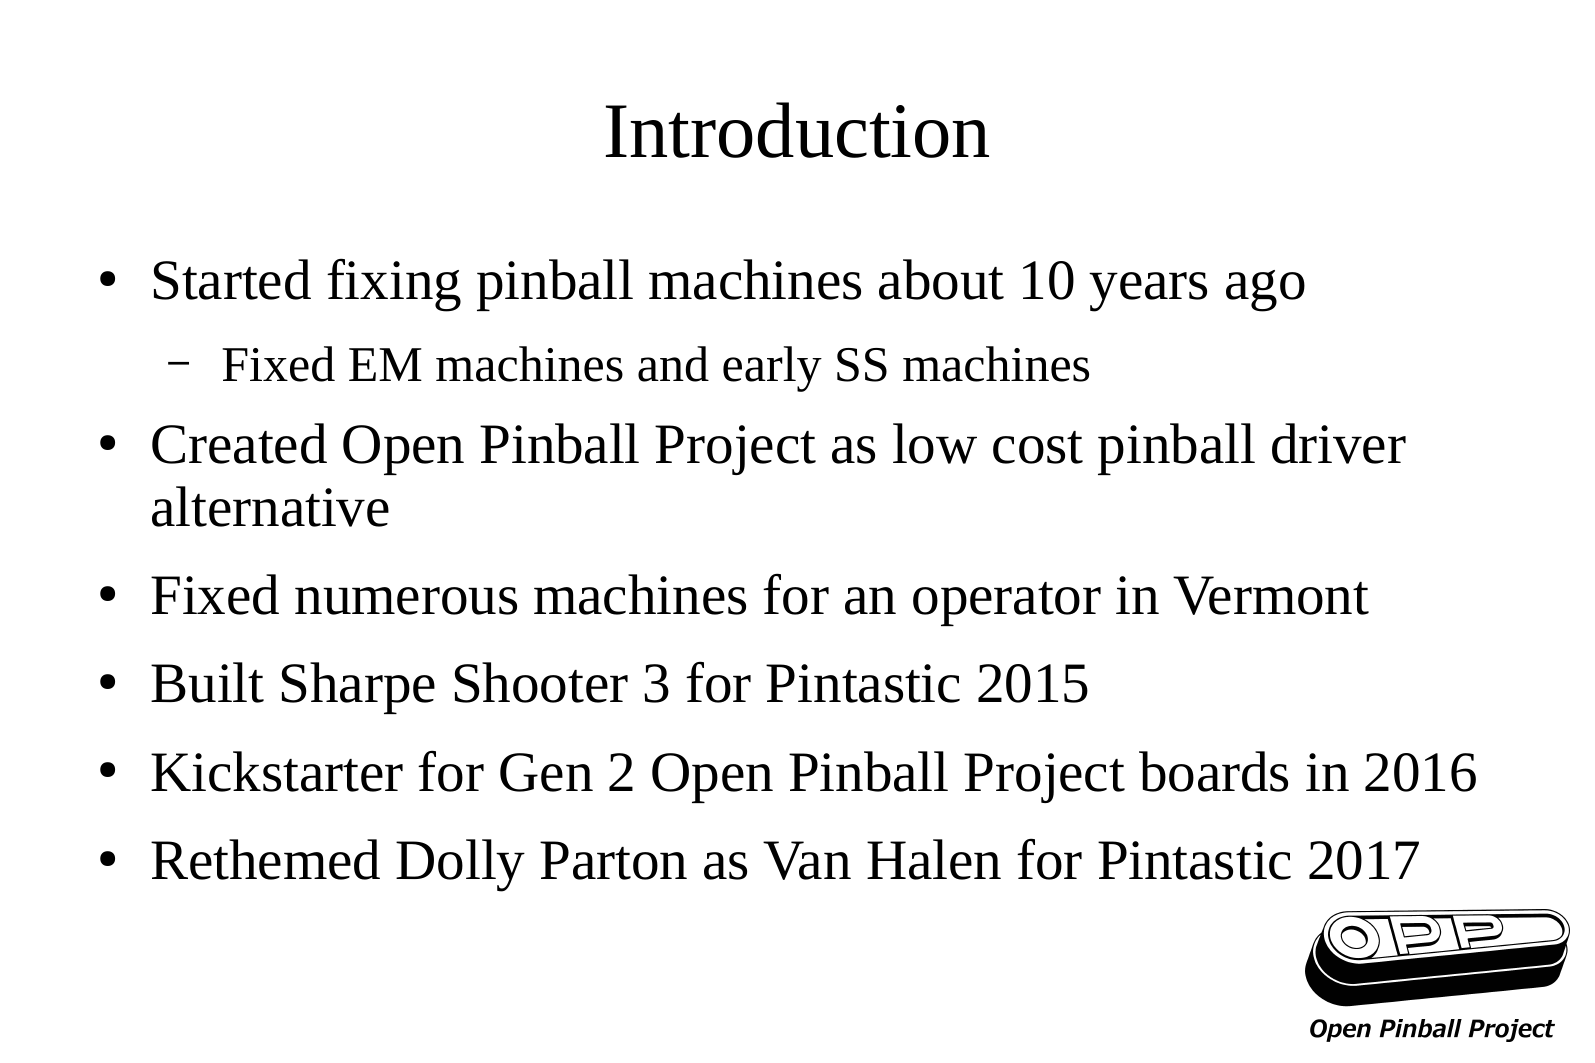

# Introduction
Started fixing pinball machines about 10 years ago
Fixed EM machines and early SS machines
Created Open Pinball Project as low cost pinball driver alternative
Fixed numerous machines for an operator in Vermont
Built Sharpe Shooter 3 for Pintastic 2015
Kickstarter for Gen 2 Open Pinball Project boards in 2016
Rethemed Dolly Parton as Van Halen for Pintastic 2017